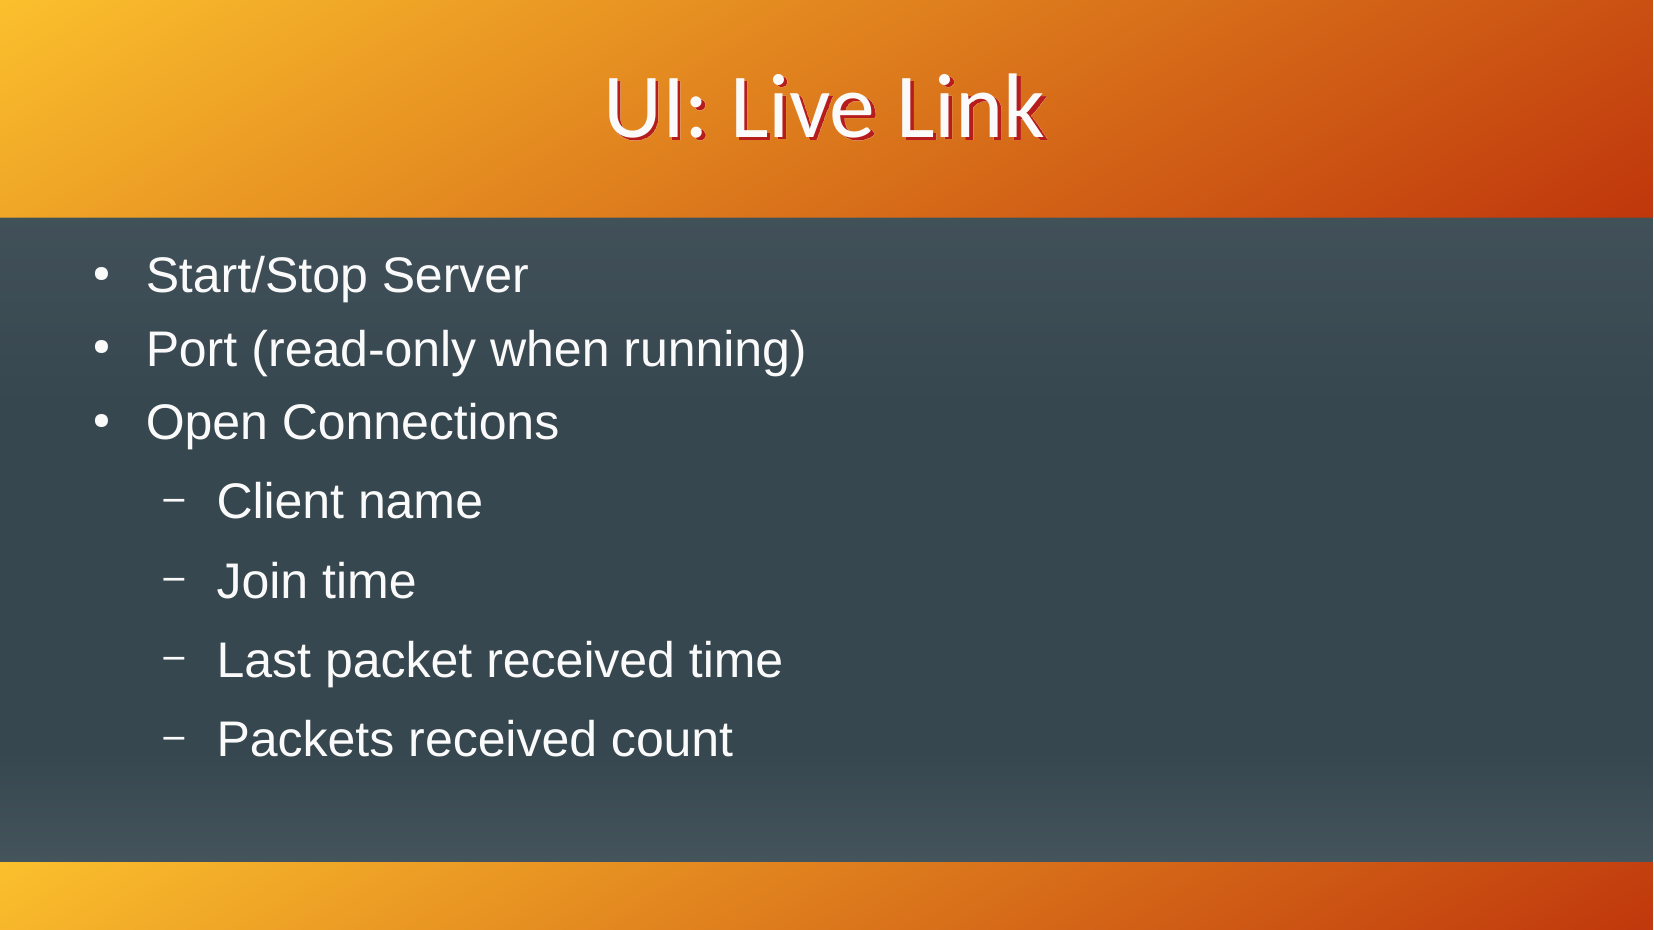

# UI: Live Link
Start/Stop Server
Port (read-only when running)
Open Connections
Client name
Join time
Last packet received time
Packets received count